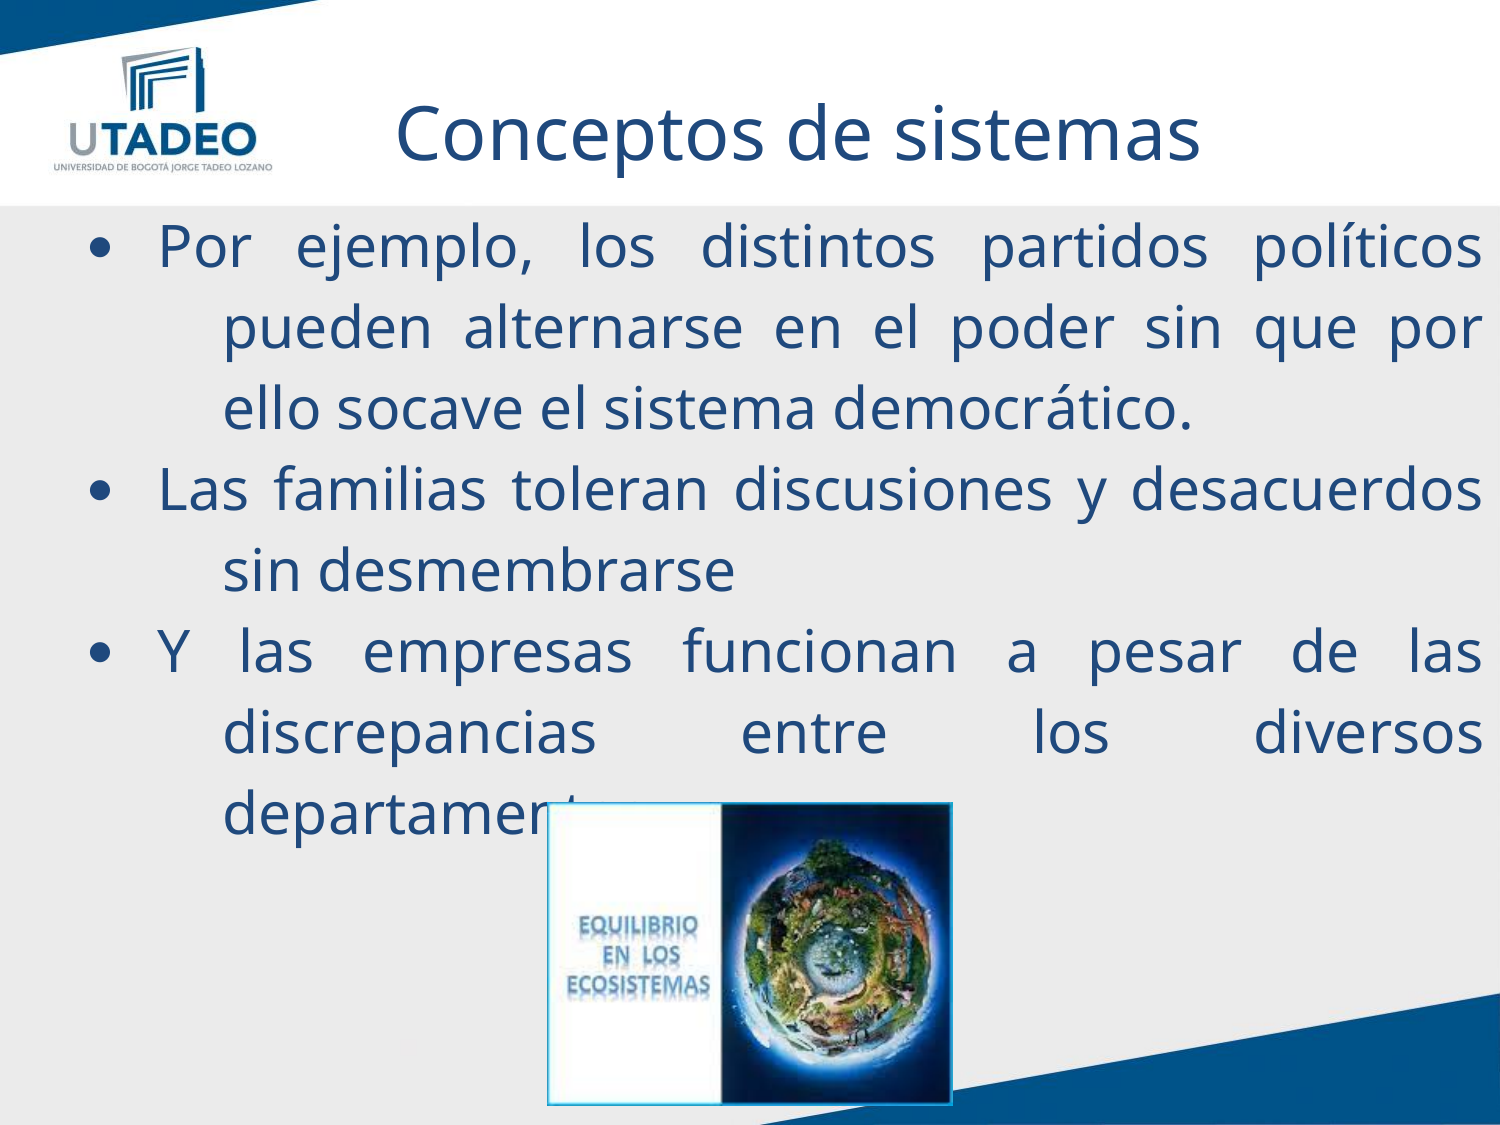

Conceptos de sistemas
# Por ejemplo, los distintos partidos políticos pueden alternarse en el poder sin que por ello socave el sistema democrático.
Las familias toleran discusiones y desacuerdos sin desmembrarse
Y las empresas funcionan a pesar de las discrepancias entre los diversos departamentos